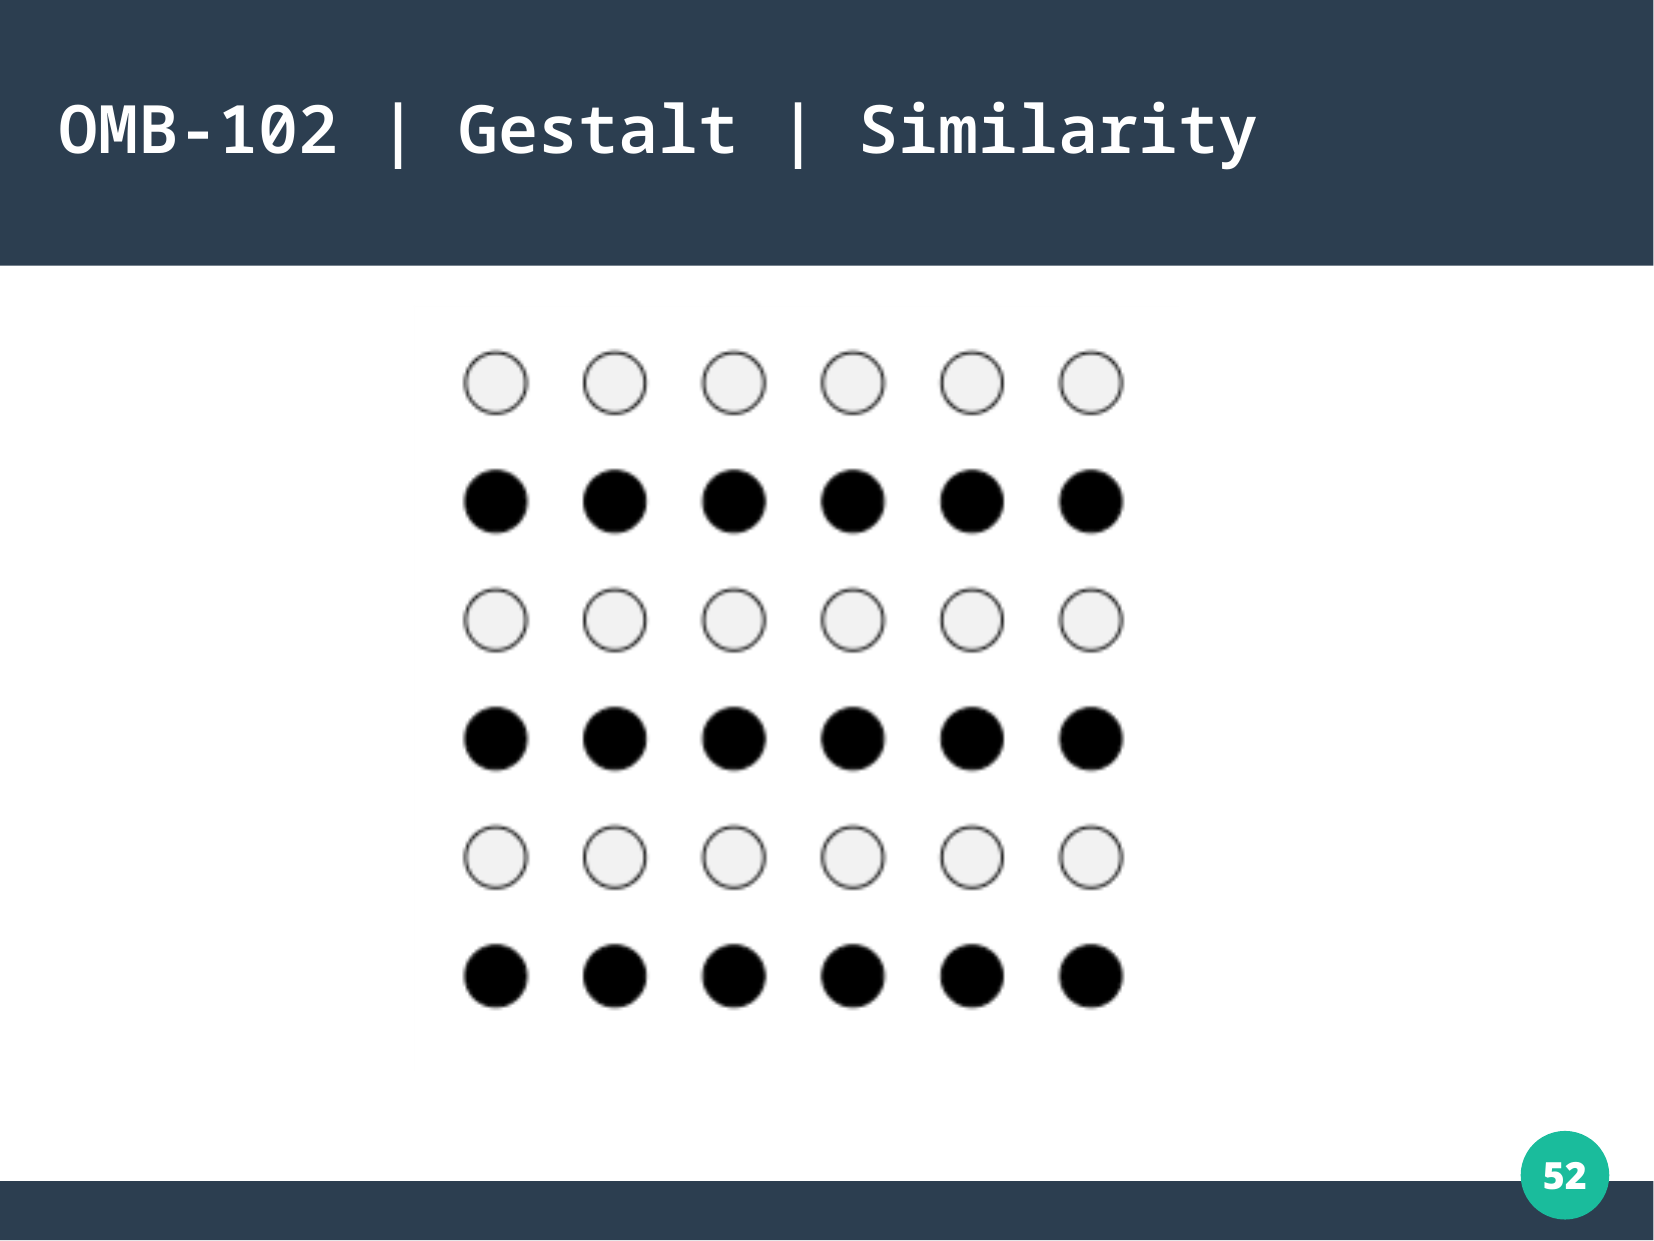

OMB-102 | Gestalt | Similarity
#
52